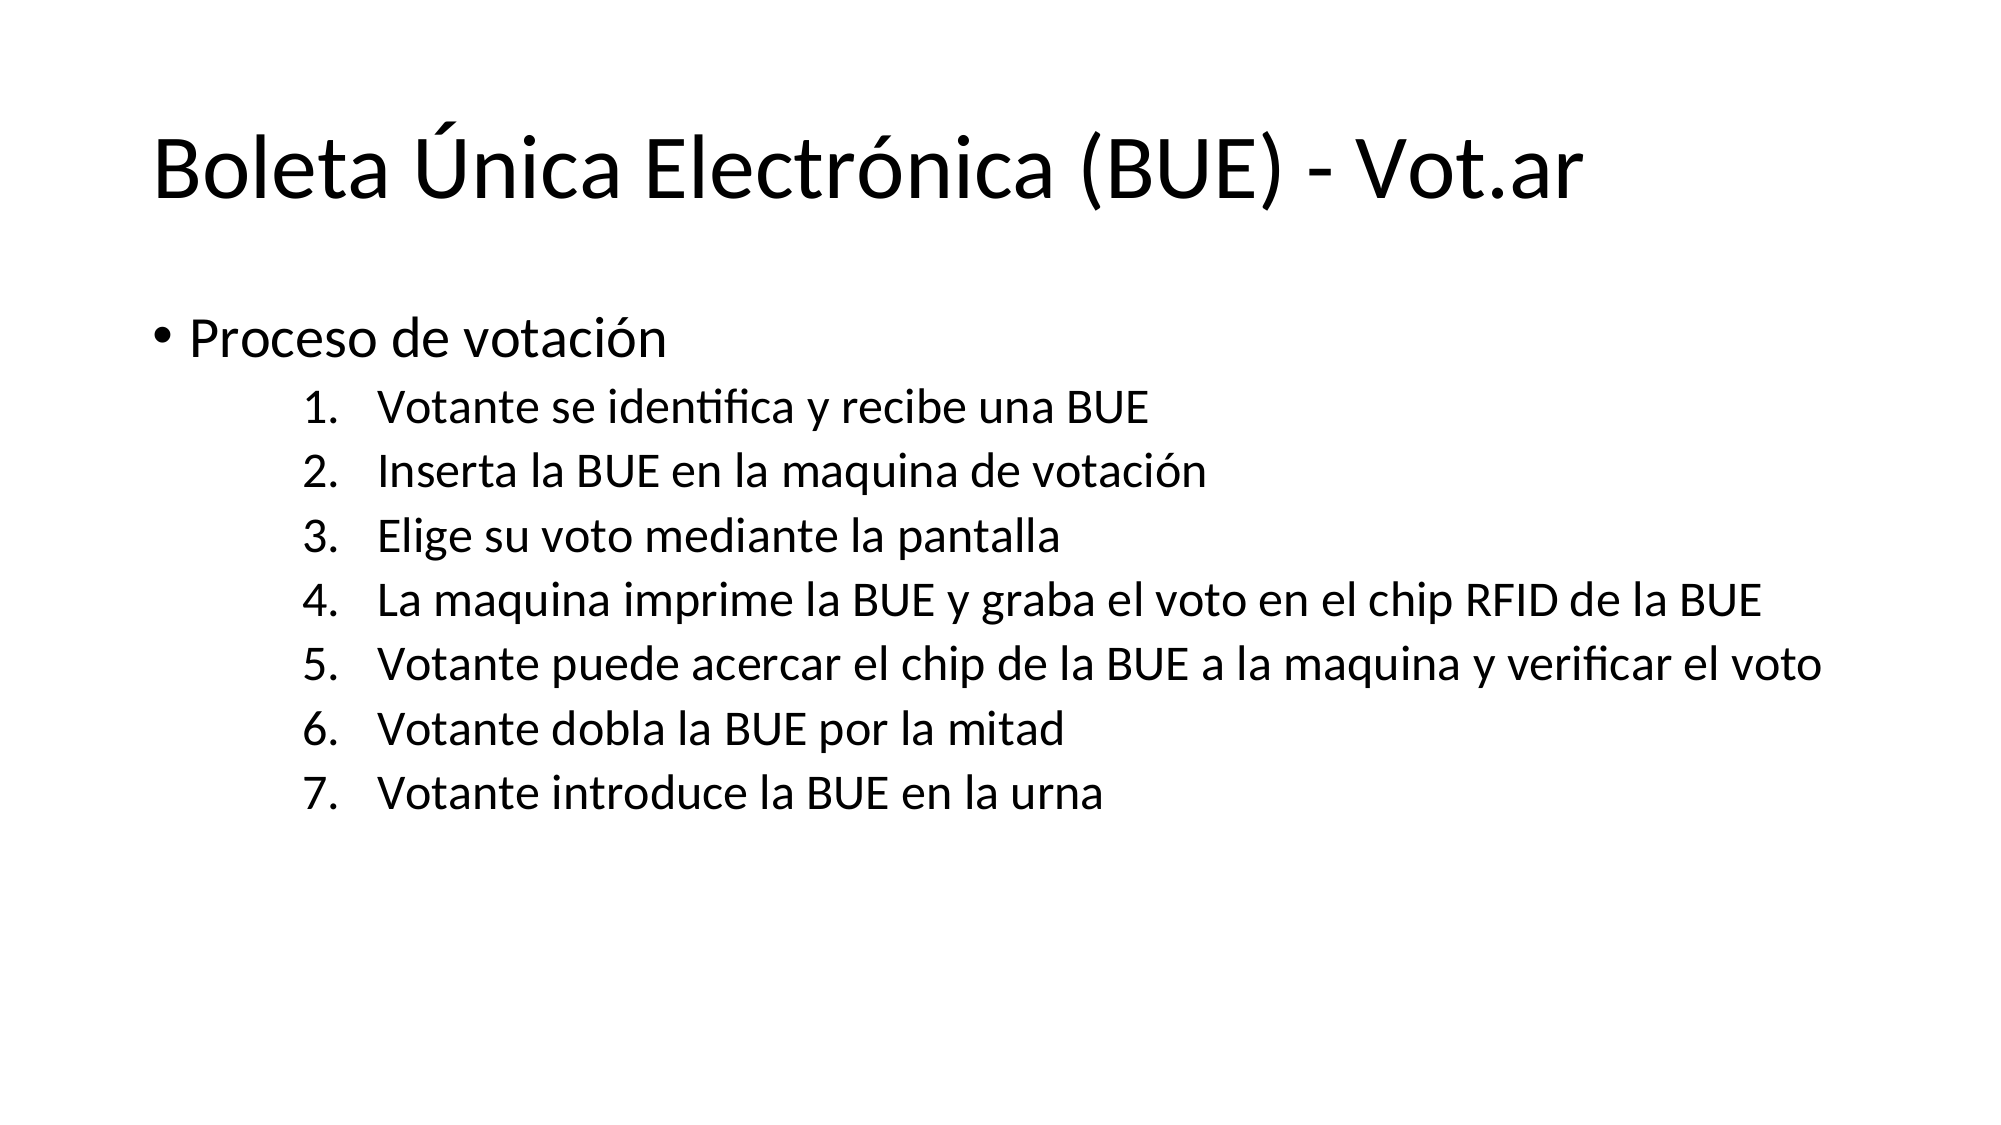

# Boleta Única Electrónica (BUE) - Vot.ar
Proceso de votación
Votante se identifica y recibe una BUE
Inserta la BUE en la maquina de votación
Elige su voto mediante la pantalla
La maquina imprime la BUE y graba el voto en el chip RFID de la BUE
Votante puede acercar el chip de la BUE a la maquina y verificar el voto
Votante dobla la BUE por la mitad
Votante introduce la BUE en la urna